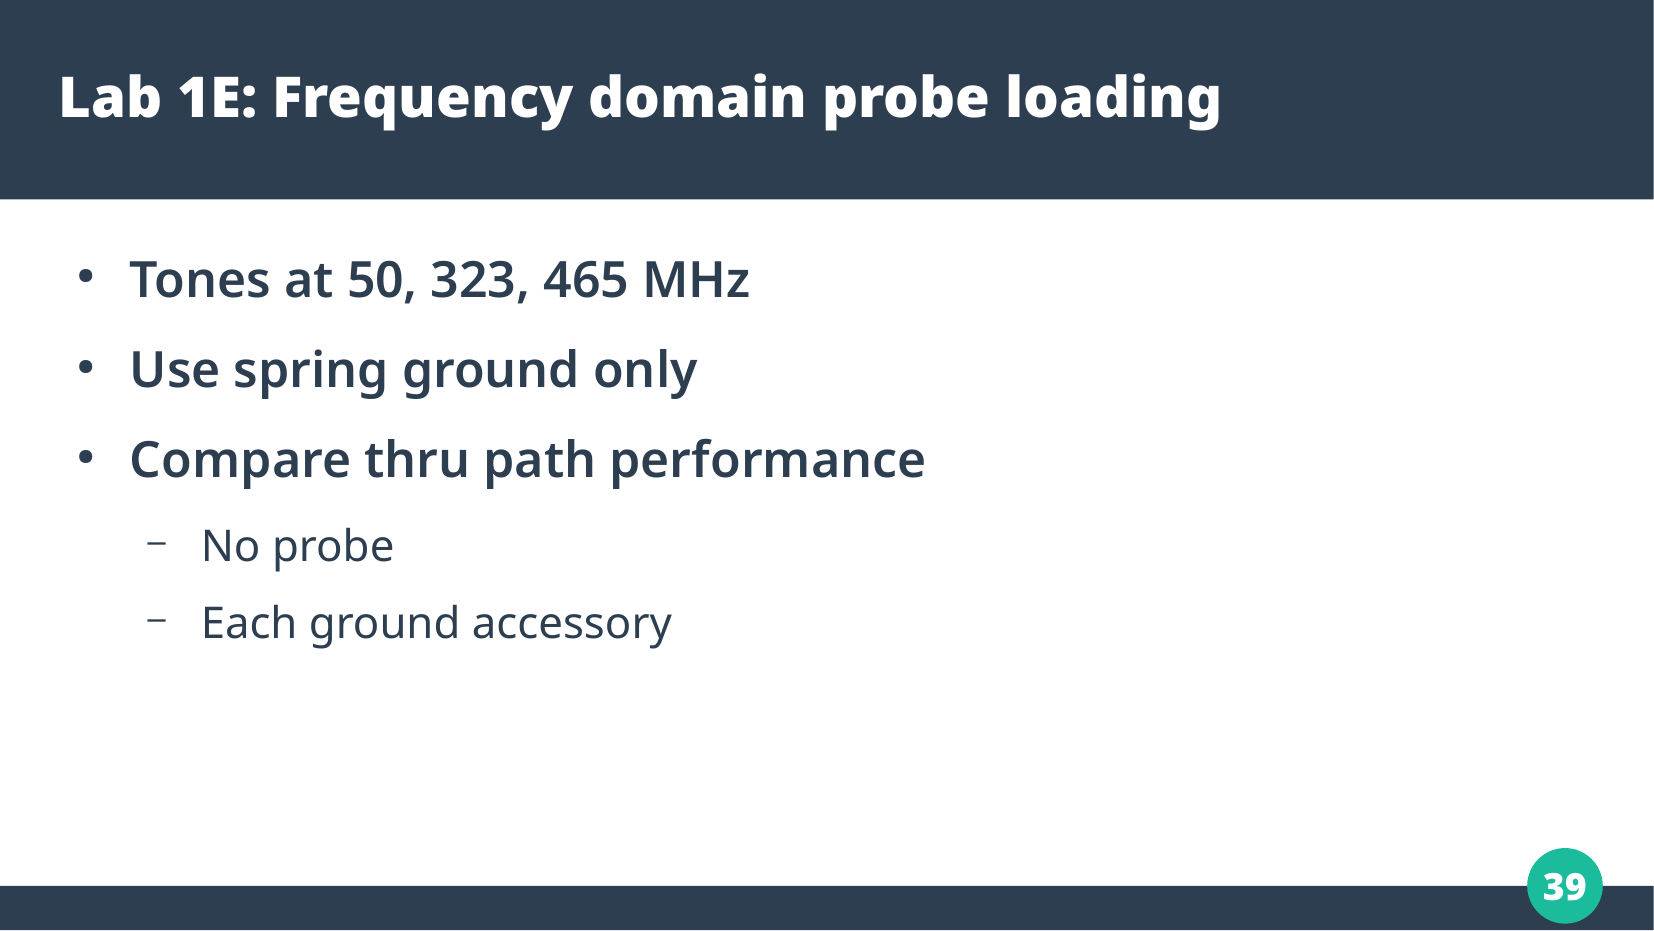

# Lab 1E: Frequency domain probe loading
Tones at 50, 323, 465 MHz
Use spring ground only
Compare thru path performance
No probe
Each ground accessory